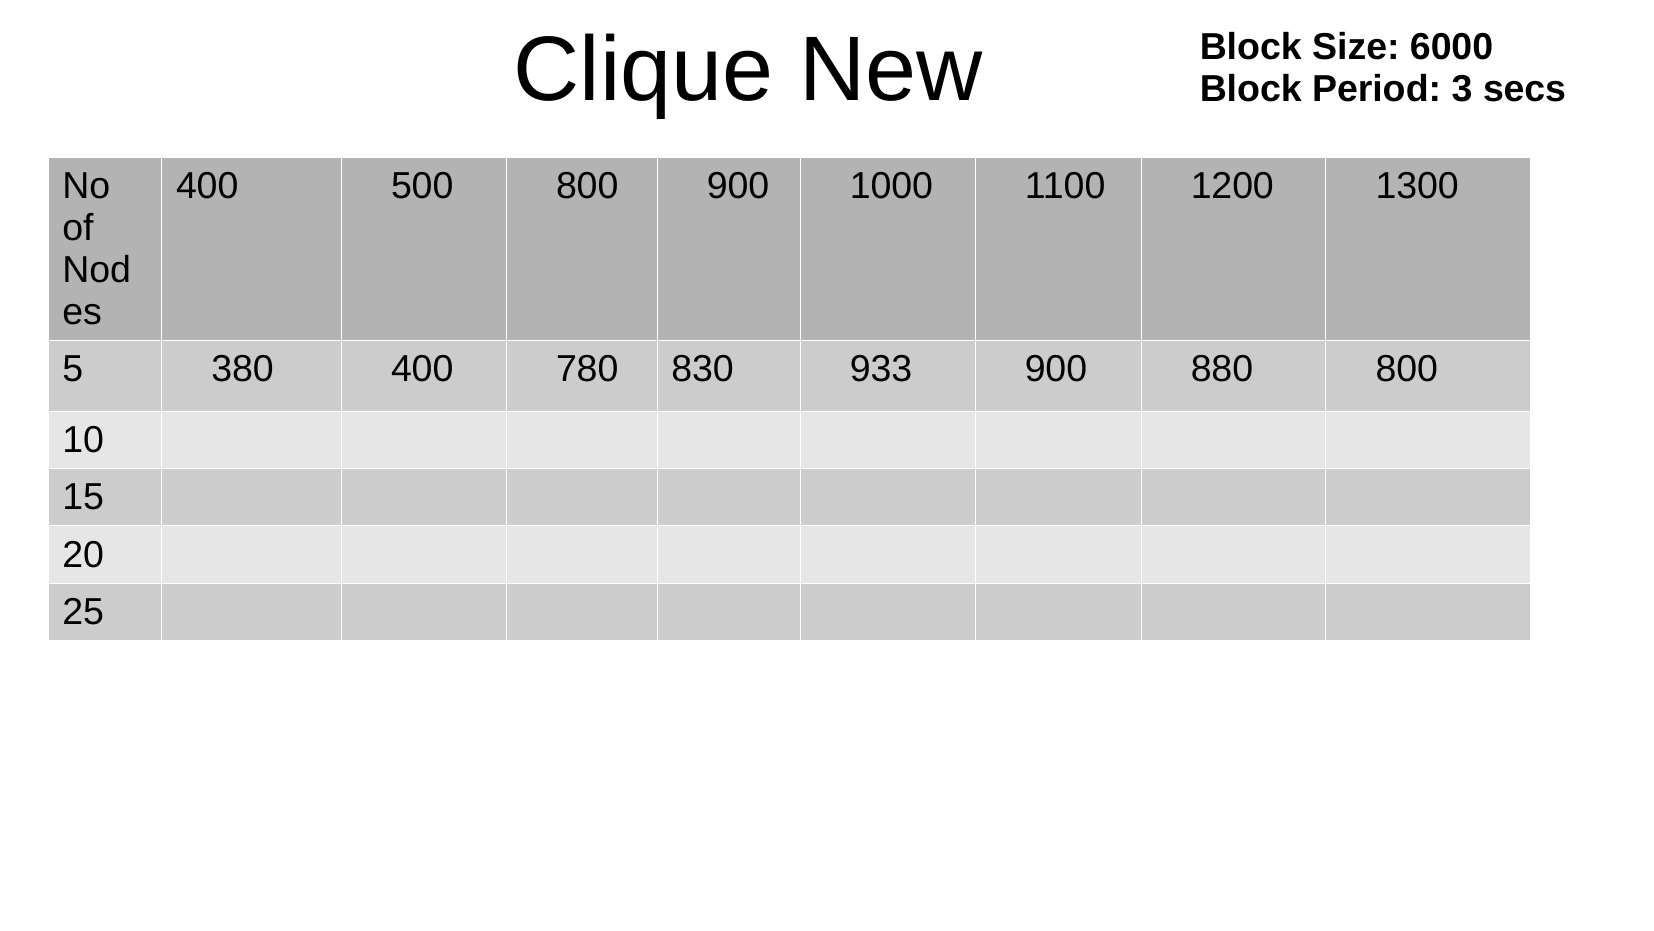

# Clique New
Block Size: 6000
Block Period: 3 secs
| No of Nodes | 400 | 500 | 800 | 900 | 1000 | 1100 | 1200 | 1300 |
| --- | --- | --- | --- | --- | --- | --- | --- | --- |
| 5 | 380 | 400 | 780 | 830 | 933 | 900 | 880 | 800 |
| 10 | | | | | | | | |
| 15 | | | | | | | | |
| 20 | | | | | | | | |
| 25 | | | | | | | | |